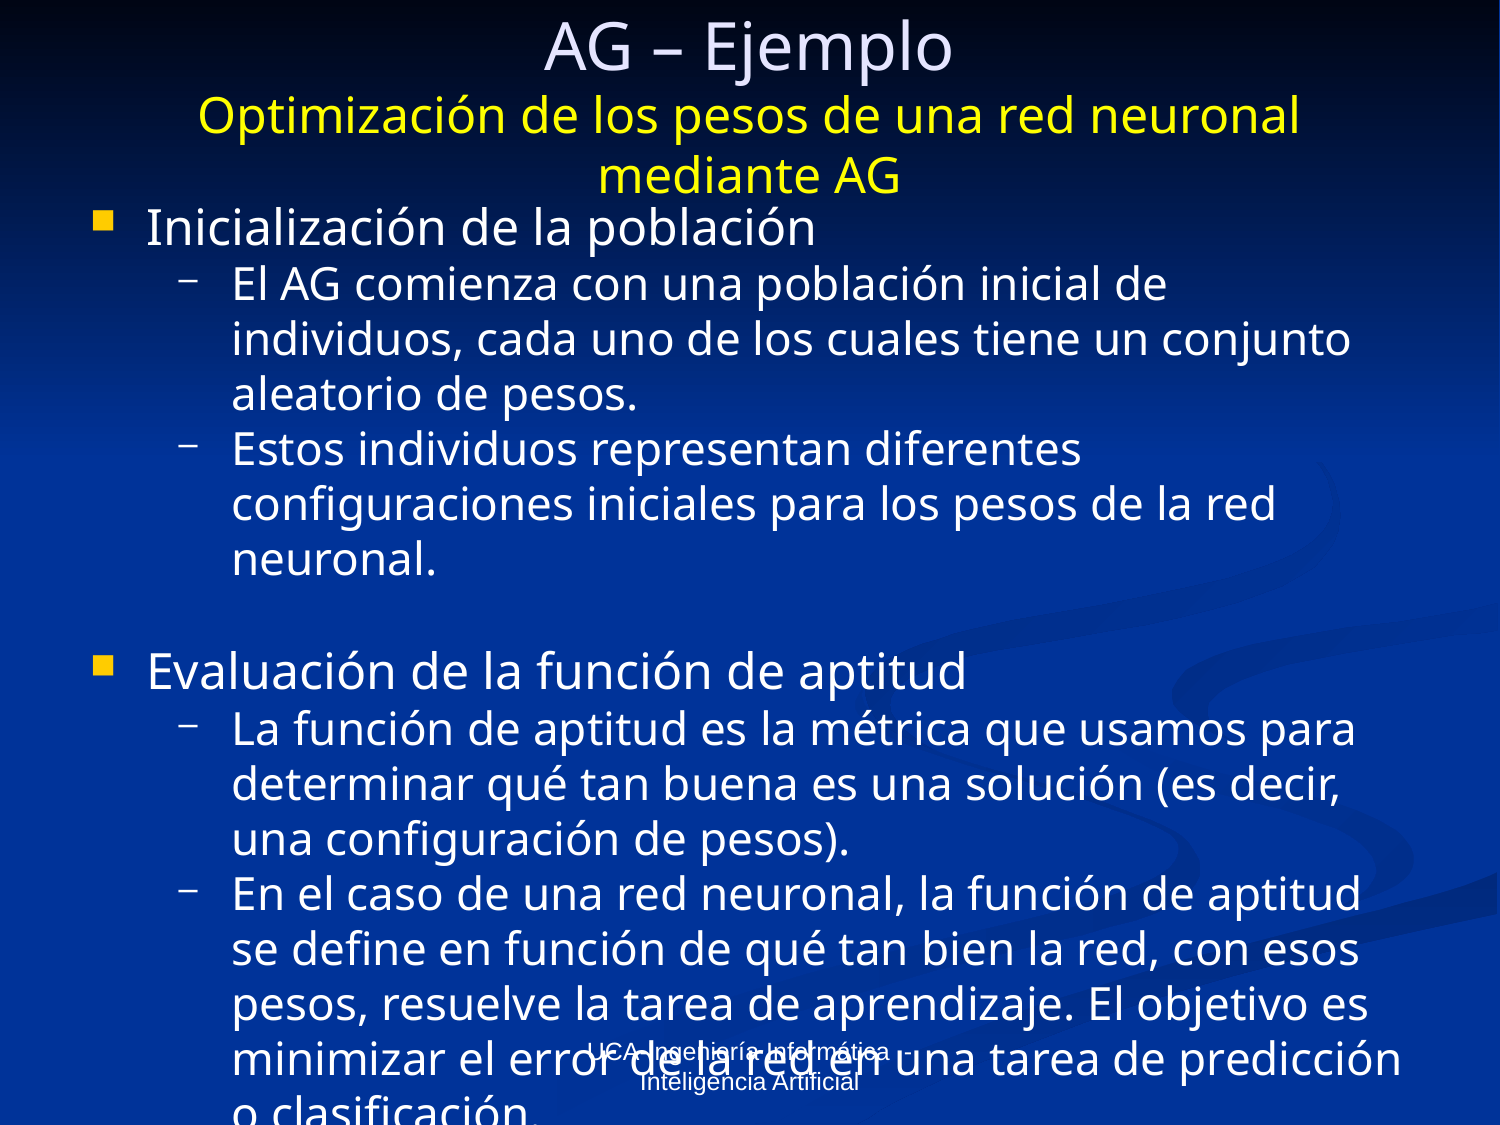

# AG – Ejemplo Optimización de los pesos de una red neuronal mediante AG
Inicialización de la población
El AG comienza con una población inicial de individuos, cada uno de los cuales tiene un conjunto aleatorio de pesos.
Estos individuos representan diferentes configuraciones iniciales para los pesos de la red neuronal.
Evaluación de la función de aptitud
La función de aptitud es la métrica que usamos para determinar qué tan buena es una solución (es decir, una configuración de pesos).
En el caso de una red neuronal, la función de aptitud se define en función de qué tan bien la red, con esos pesos, resuelve la tarea de aprendizaje. El objetivo es minimizar el error de la red en una tarea de predicción o clasificación.
UCA-Ingeniería Informática - Inteligencia Artificial